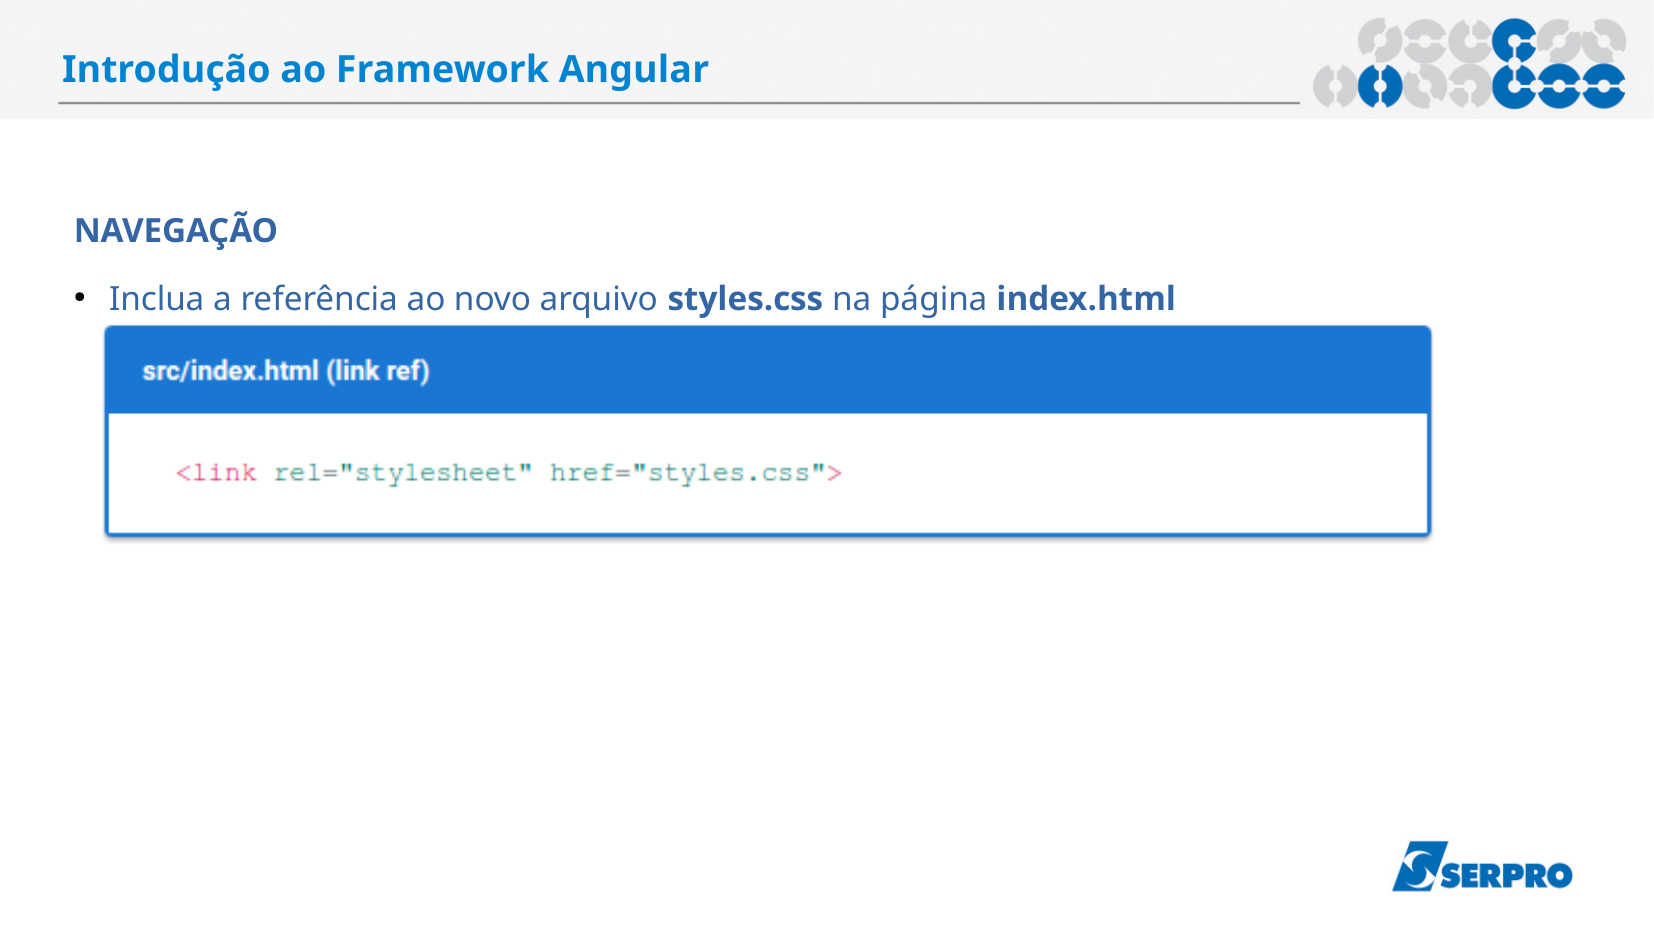

Introdução ao Framework Angular
NAVEGAÇÃO
Inclua a referência ao novo arquivo styles.css na página index.html